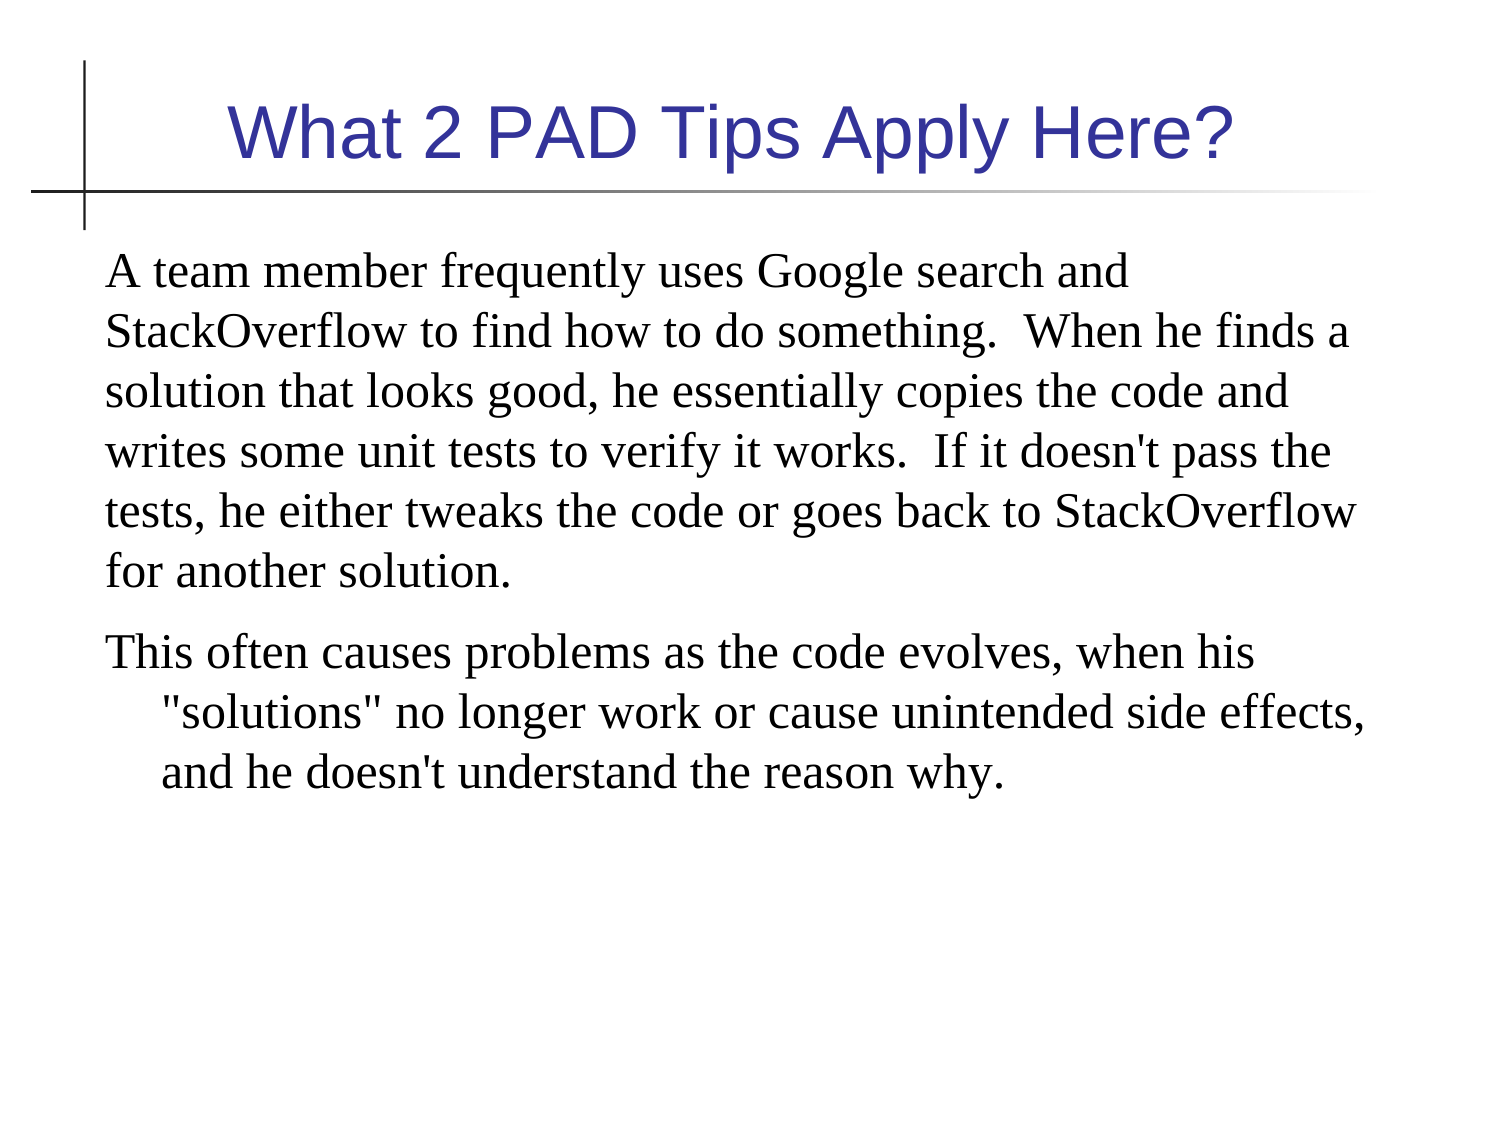

# What 2 PAD Tips Apply Here?
A team member frequently uses Google search and StackOverflow to find how to do something. When he finds a solution that looks good, he essentially copies the code and writes some unit tests to verify it works. If it doesn't pass the tests, he either tweaks the code or goes back to StackOverflow for another solution.
This often causes problems as the code evolves, when his "solutions" no longer work or cause unintended side effects, and he doesn't understand the reason why.